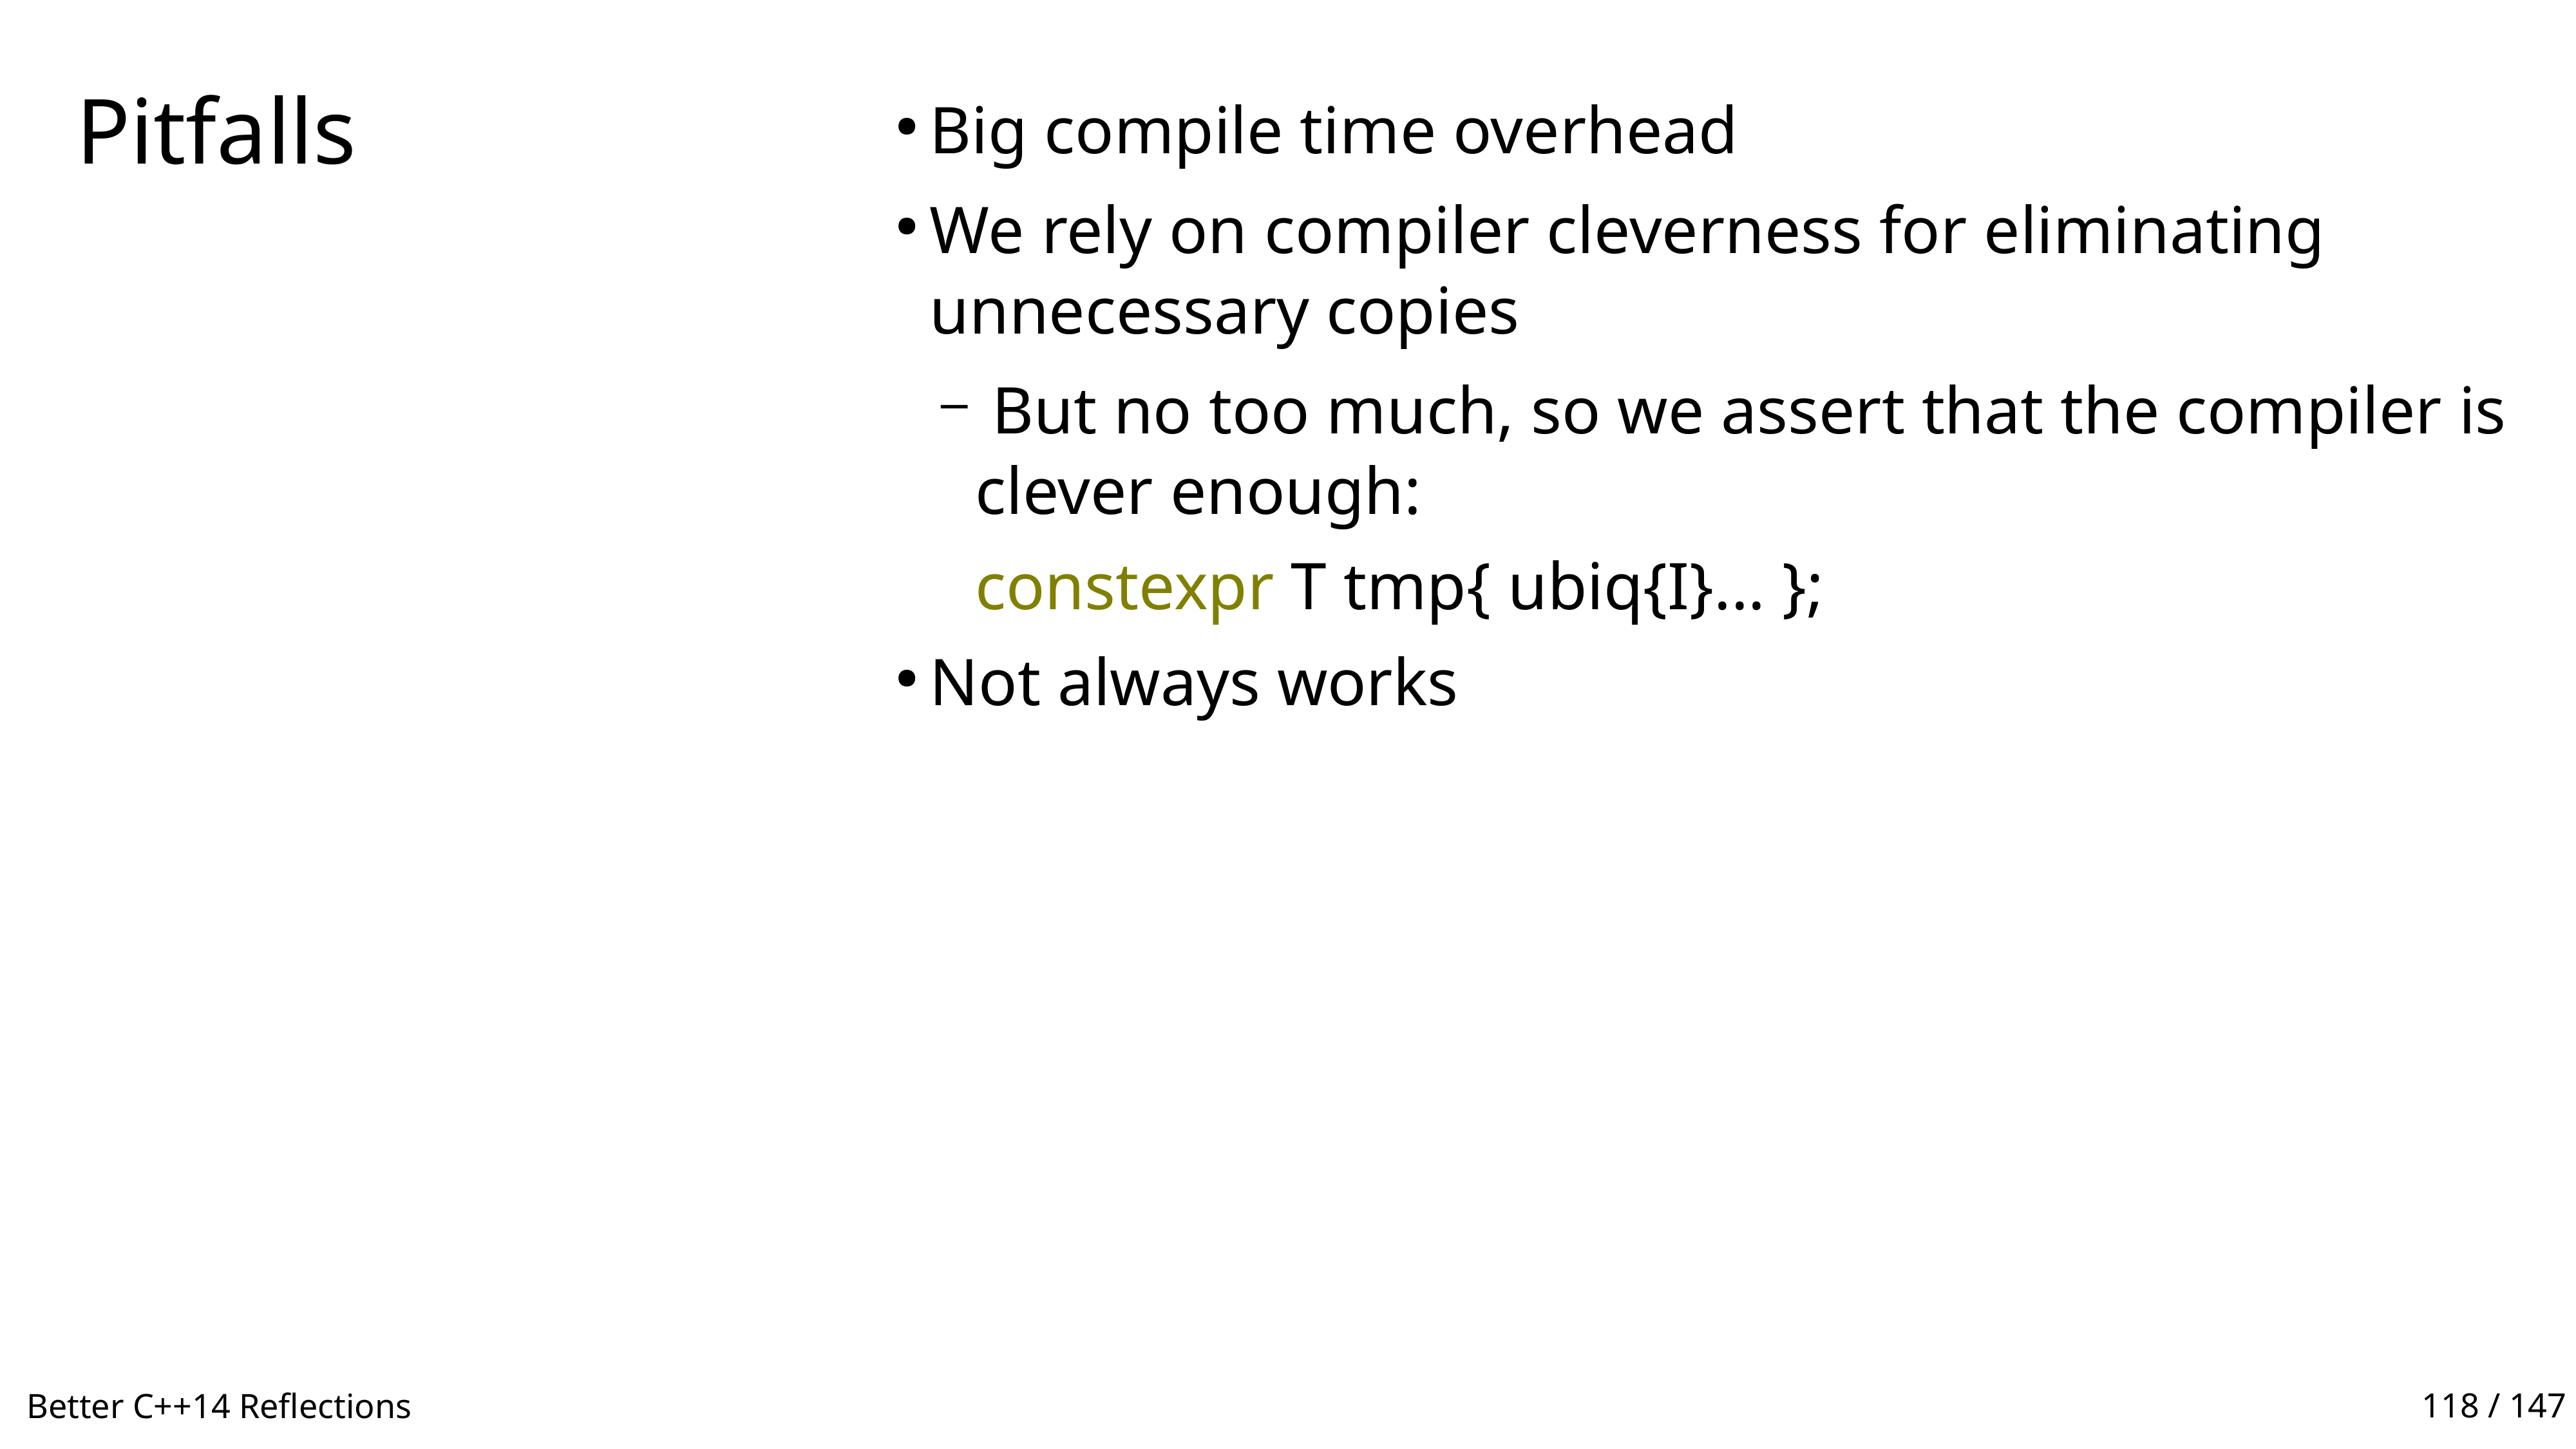

# Pitfalls
Big compile time overhead
We rely on compiler cleverness for eliminating unnecessary copies
 But no too much, so we assert that the compiler is clever enough:
constexpr T tmp{ ubiq{I}... };
Not always works
Better C++14 Reflections